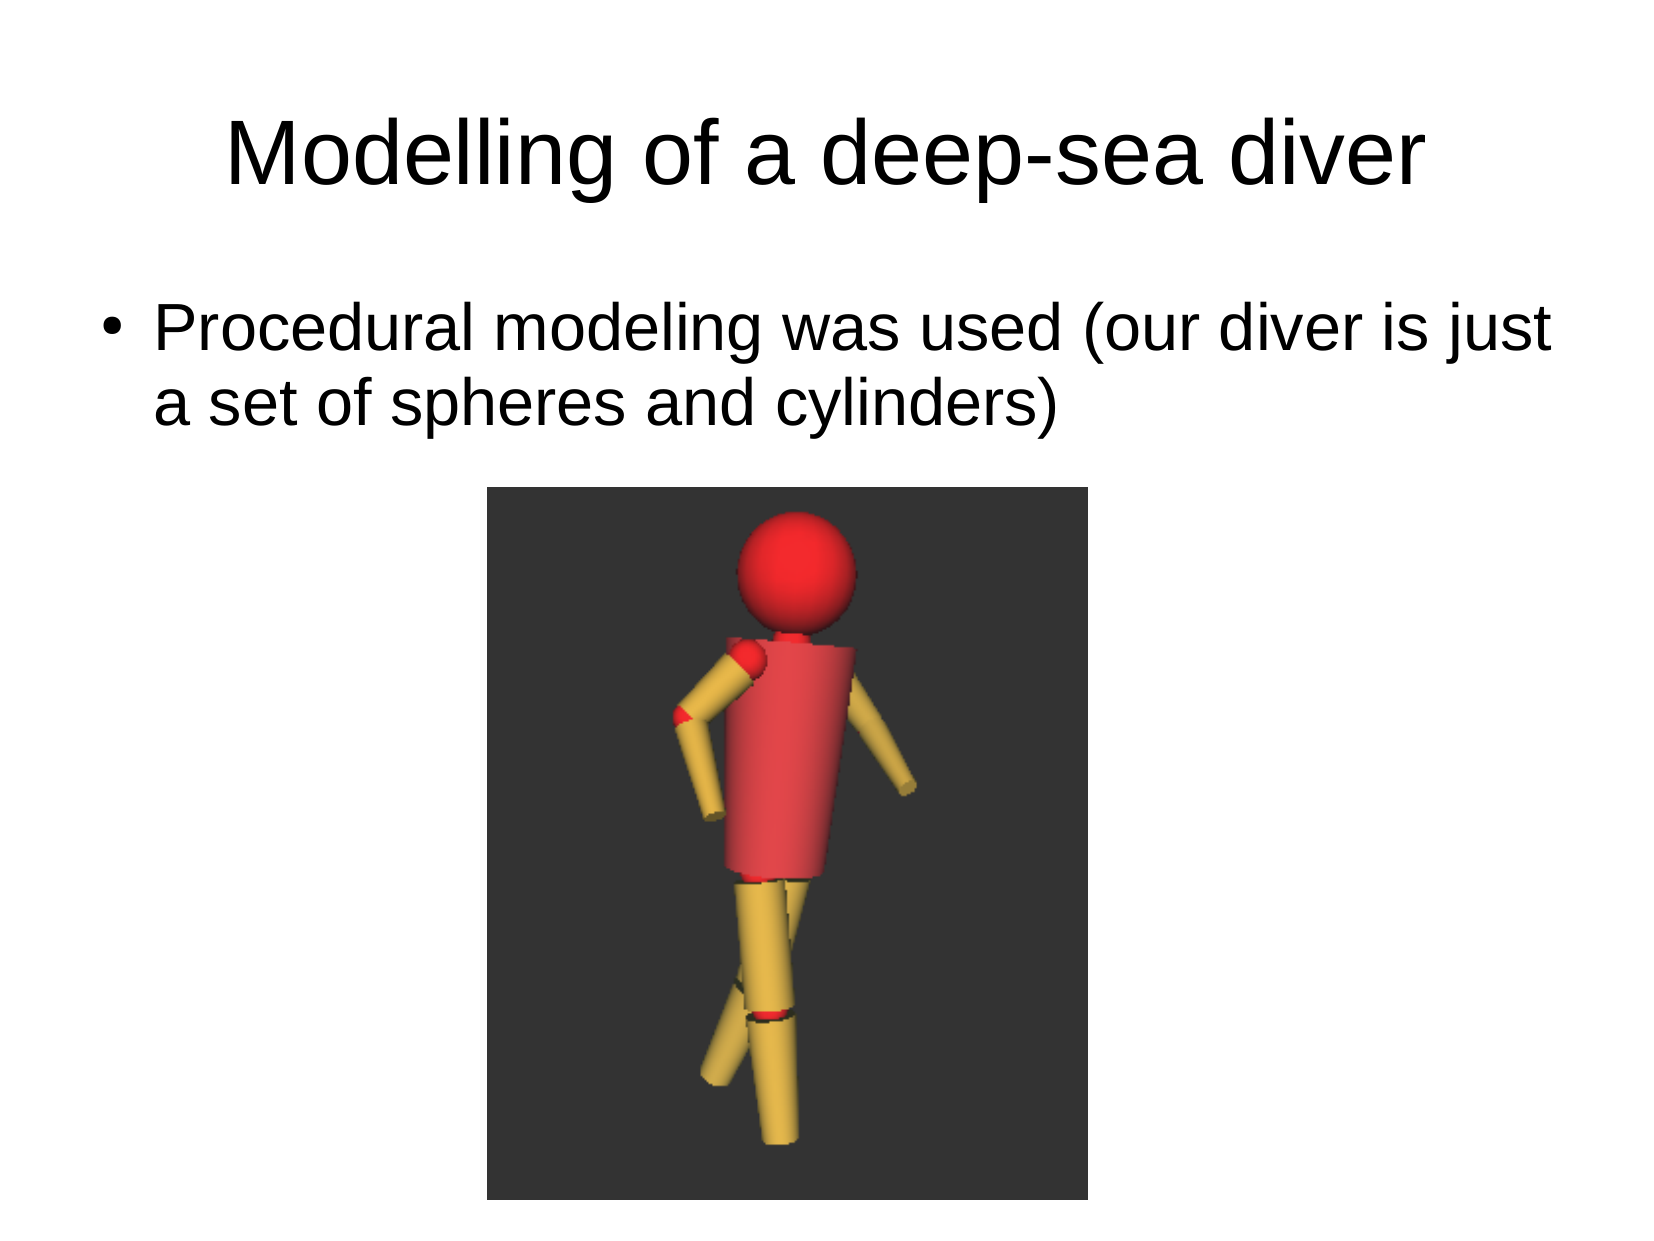

# Modelling of a deep-sea diver
Procedural modeling was used (our diver is just a set of spheres and cylinders)